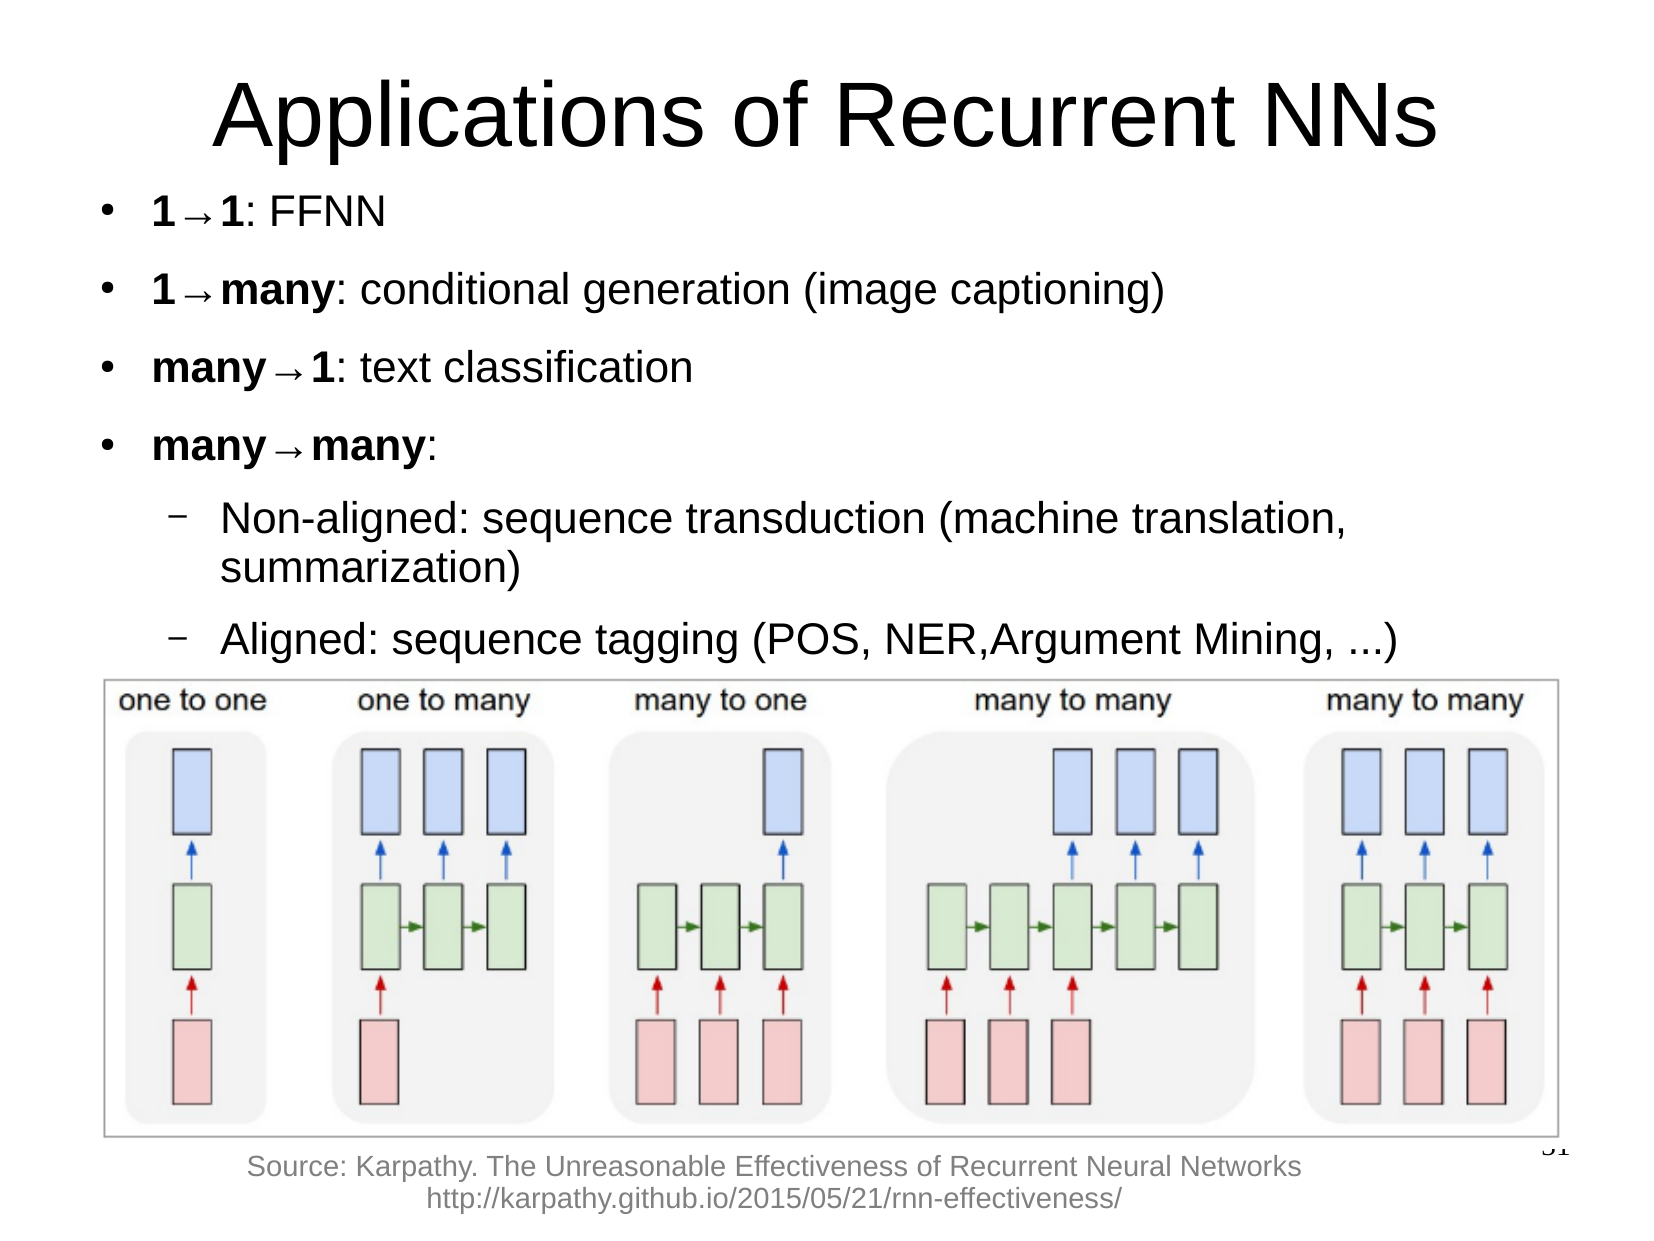

# Applications of Recurrent NNs
1→1: FFNN
1→many: conditional generation (image captioning)
many→1: text classification
many→many:
Non-aligned: sequence transduction (machine translation, summarization)
Aligned: sequence tagging (POS, NER,Argument Mining, ...)
31
Source: Karpathy. The Unreasonable Effectiveness of Recurrent Neural Networks http://karpathy.github.io/2015/05/21/rnn-effectiveness/